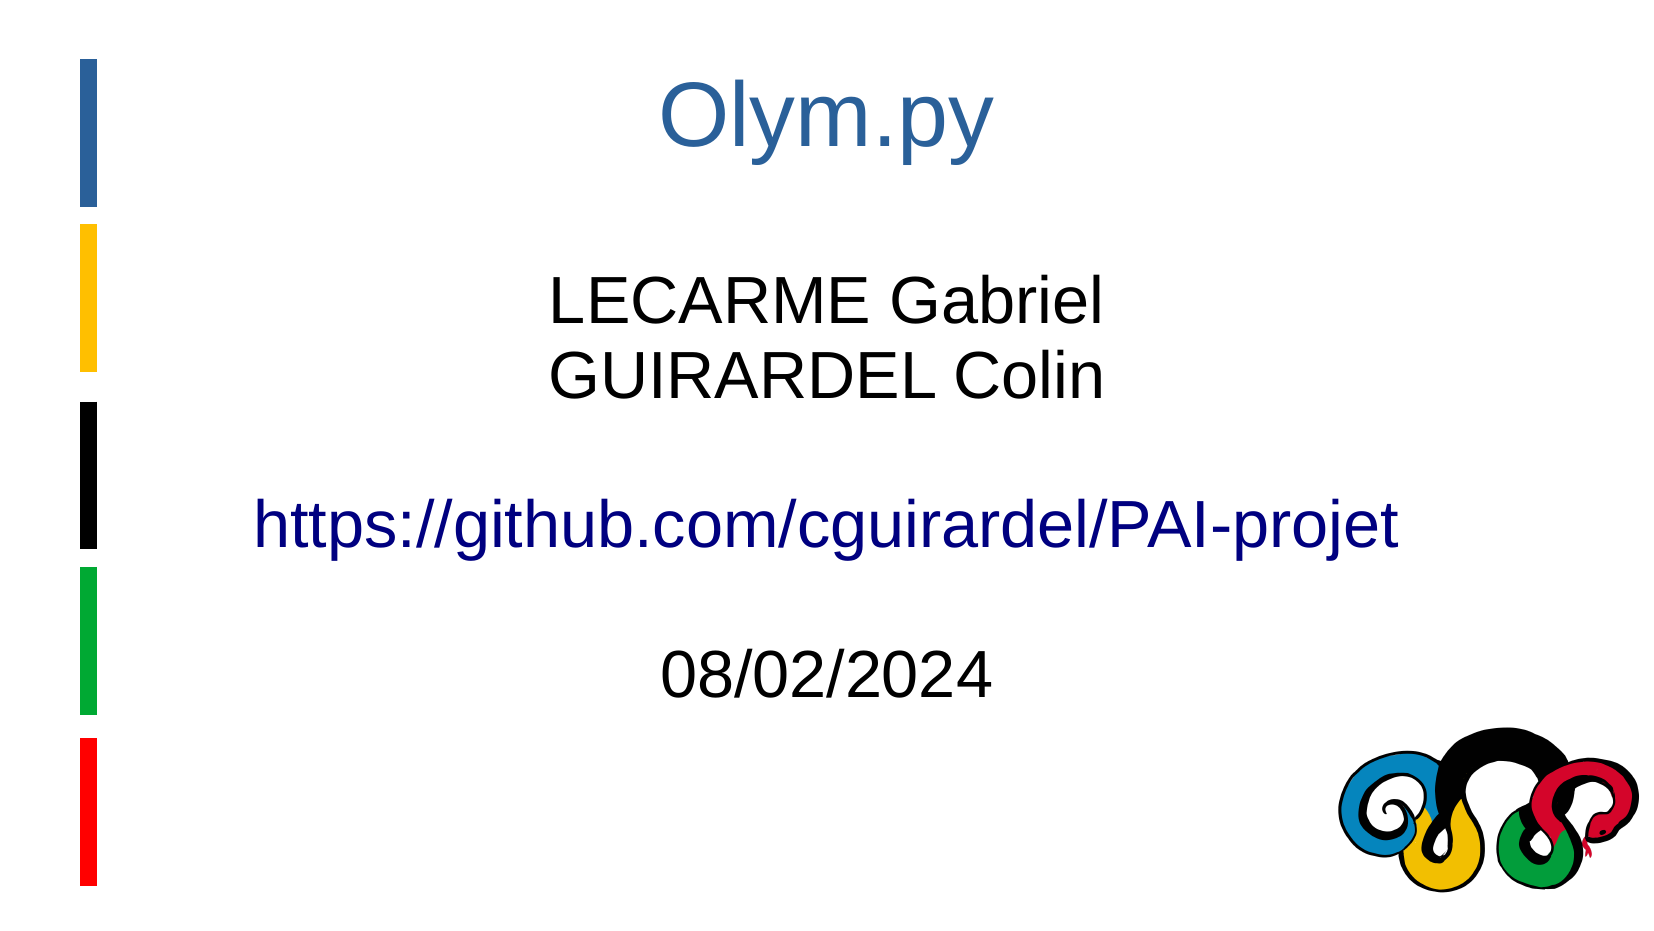

# Olym.py
LECARME Gabriel
GUIRARDEL Colin
https://github.com/cguirardel/PAI-projet
08/02/2024